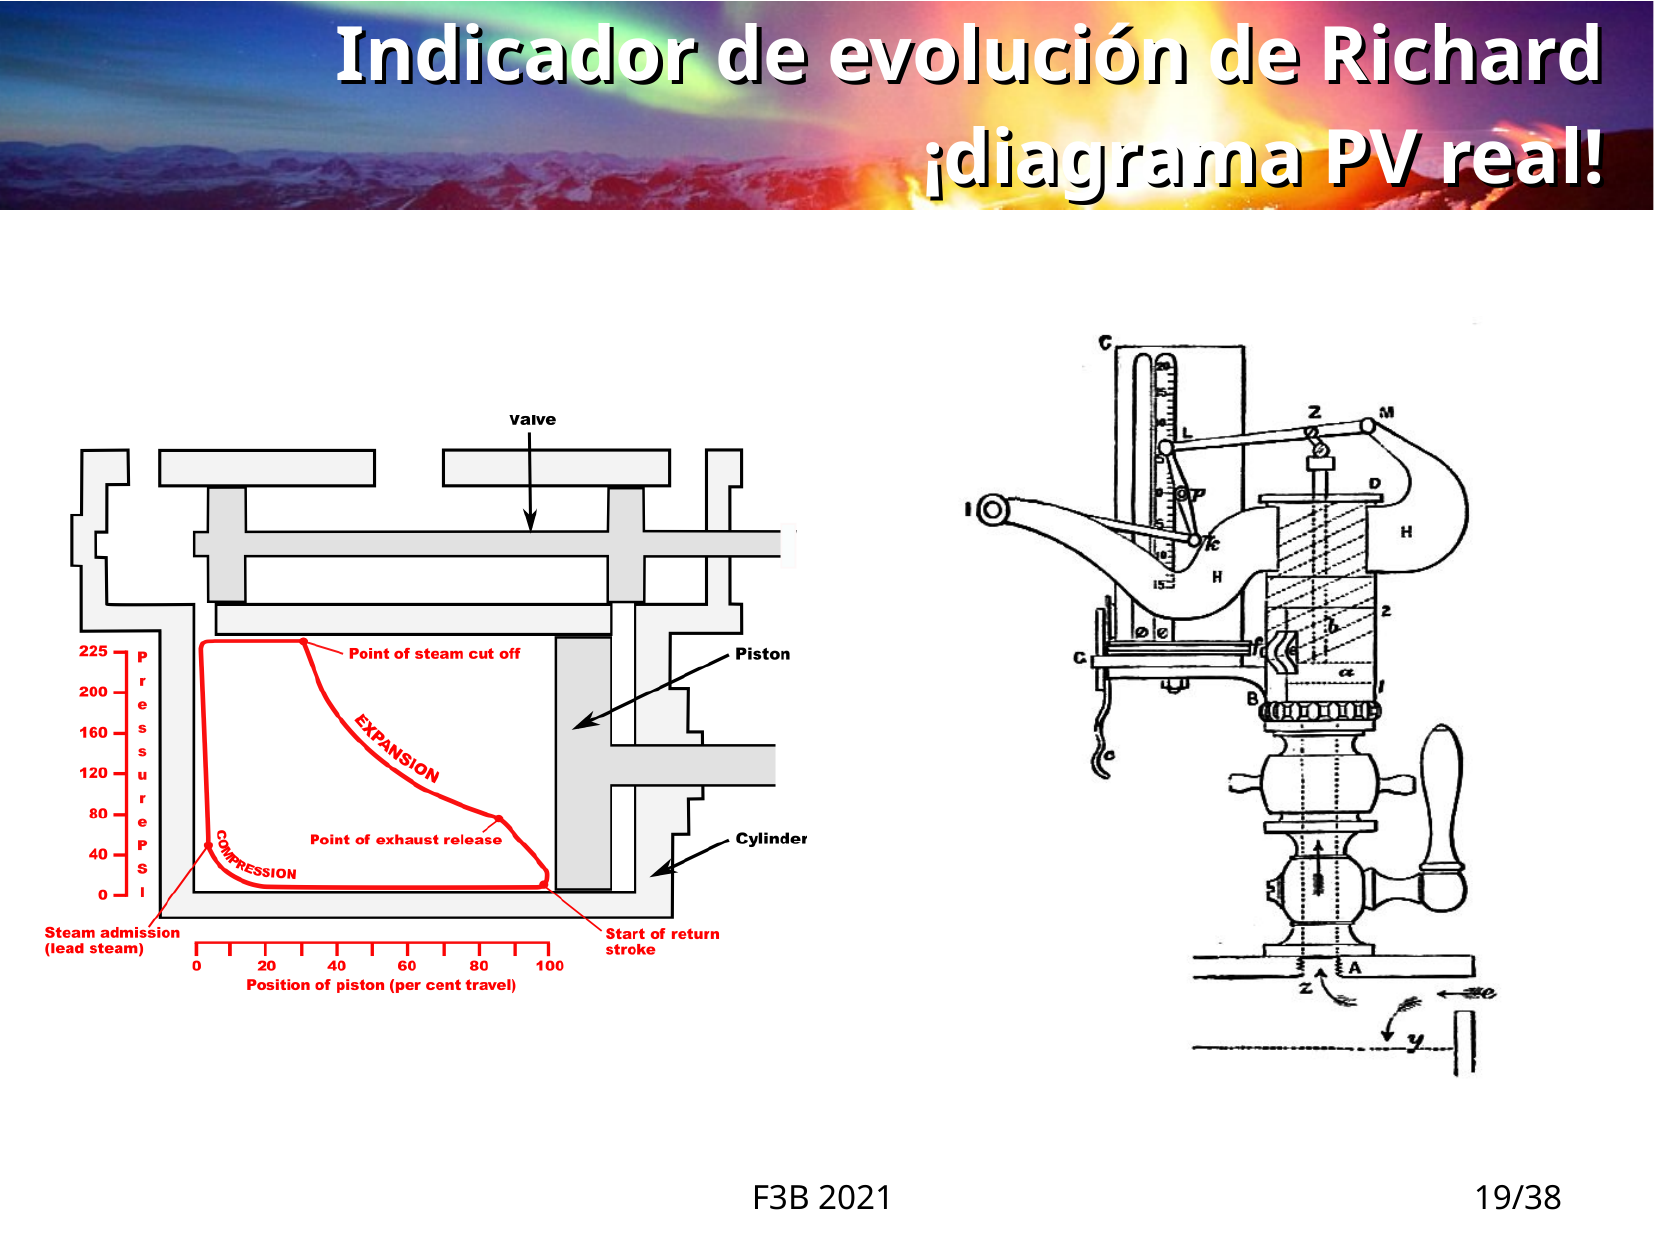

# Indicador de evolución de Richard ¡diagrama PV real!
F3B 2021
19